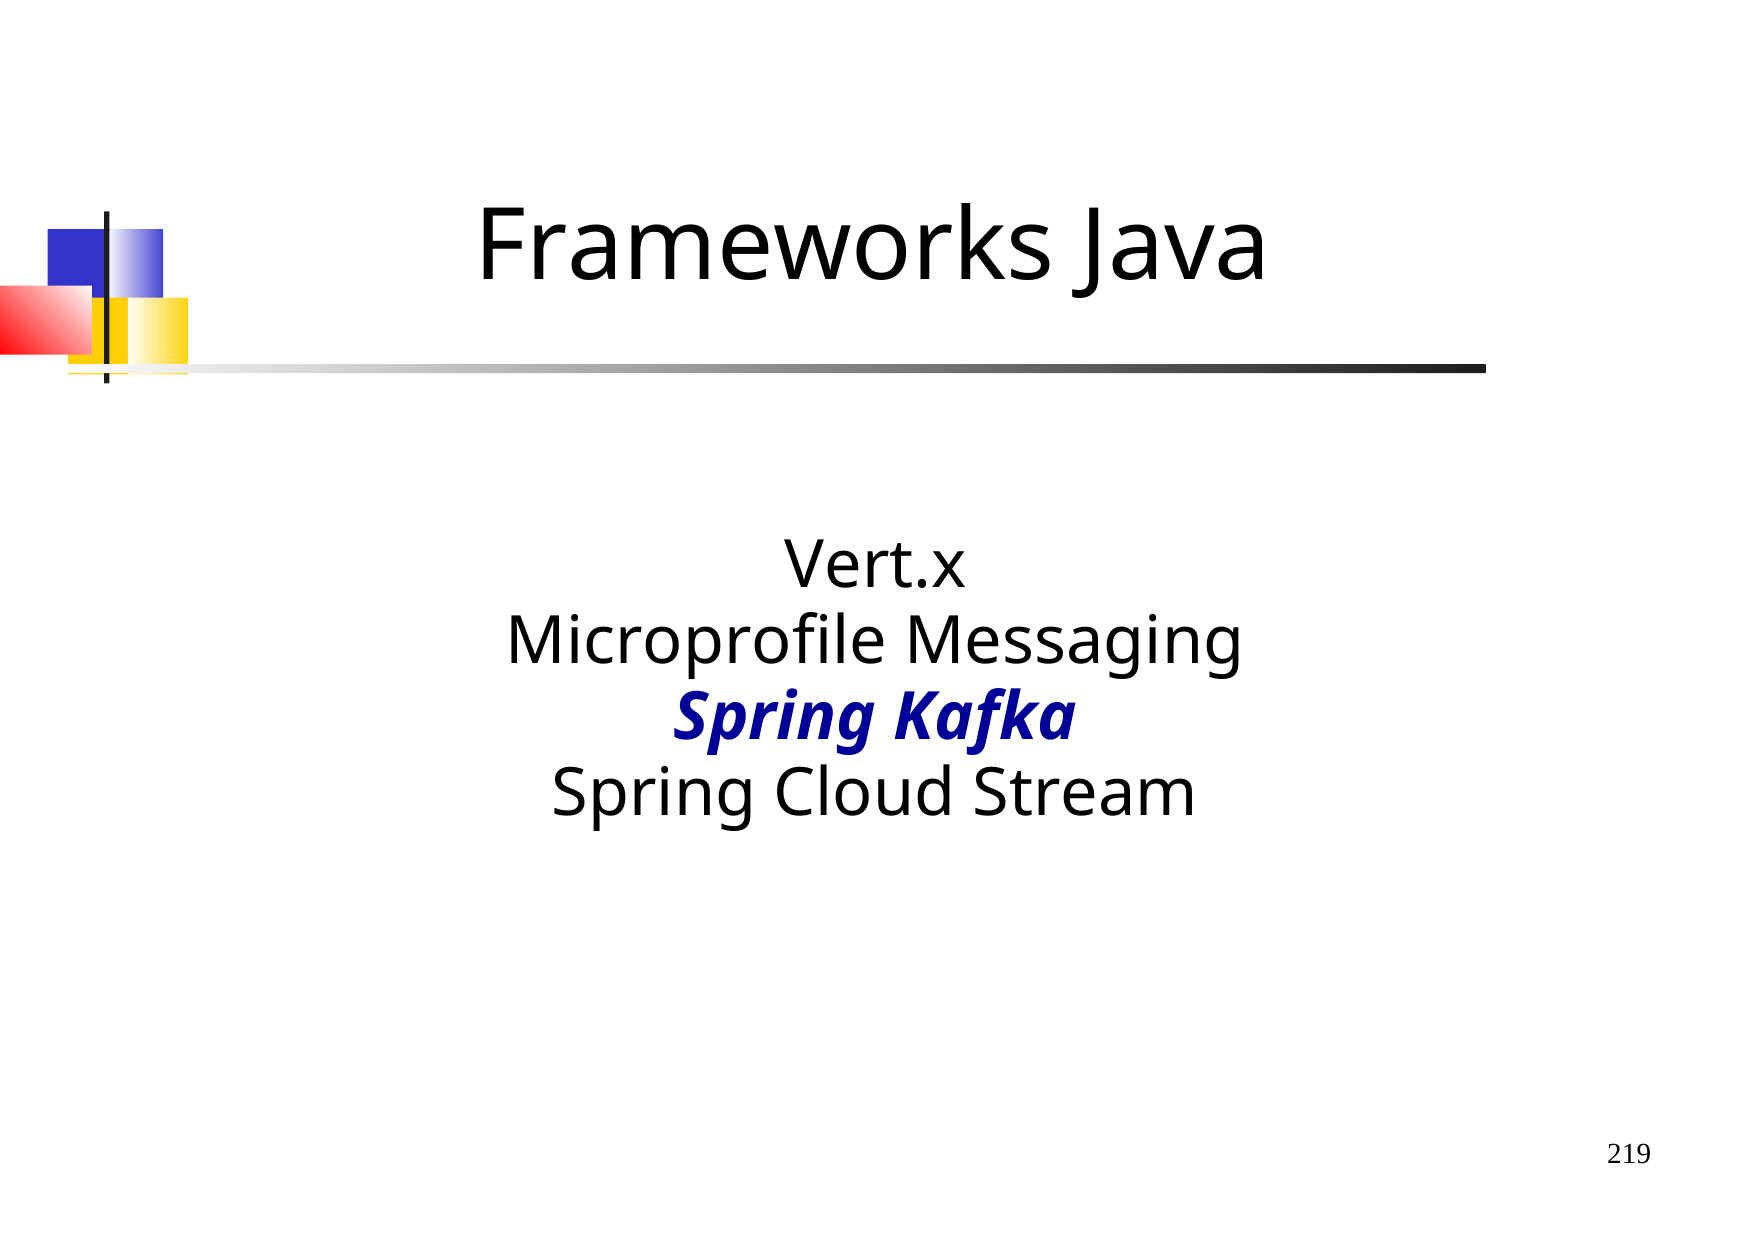

# Frameworks Java
Vert.x
Microprofile Messaging
Spring Kafka
Spring Cloud Stream